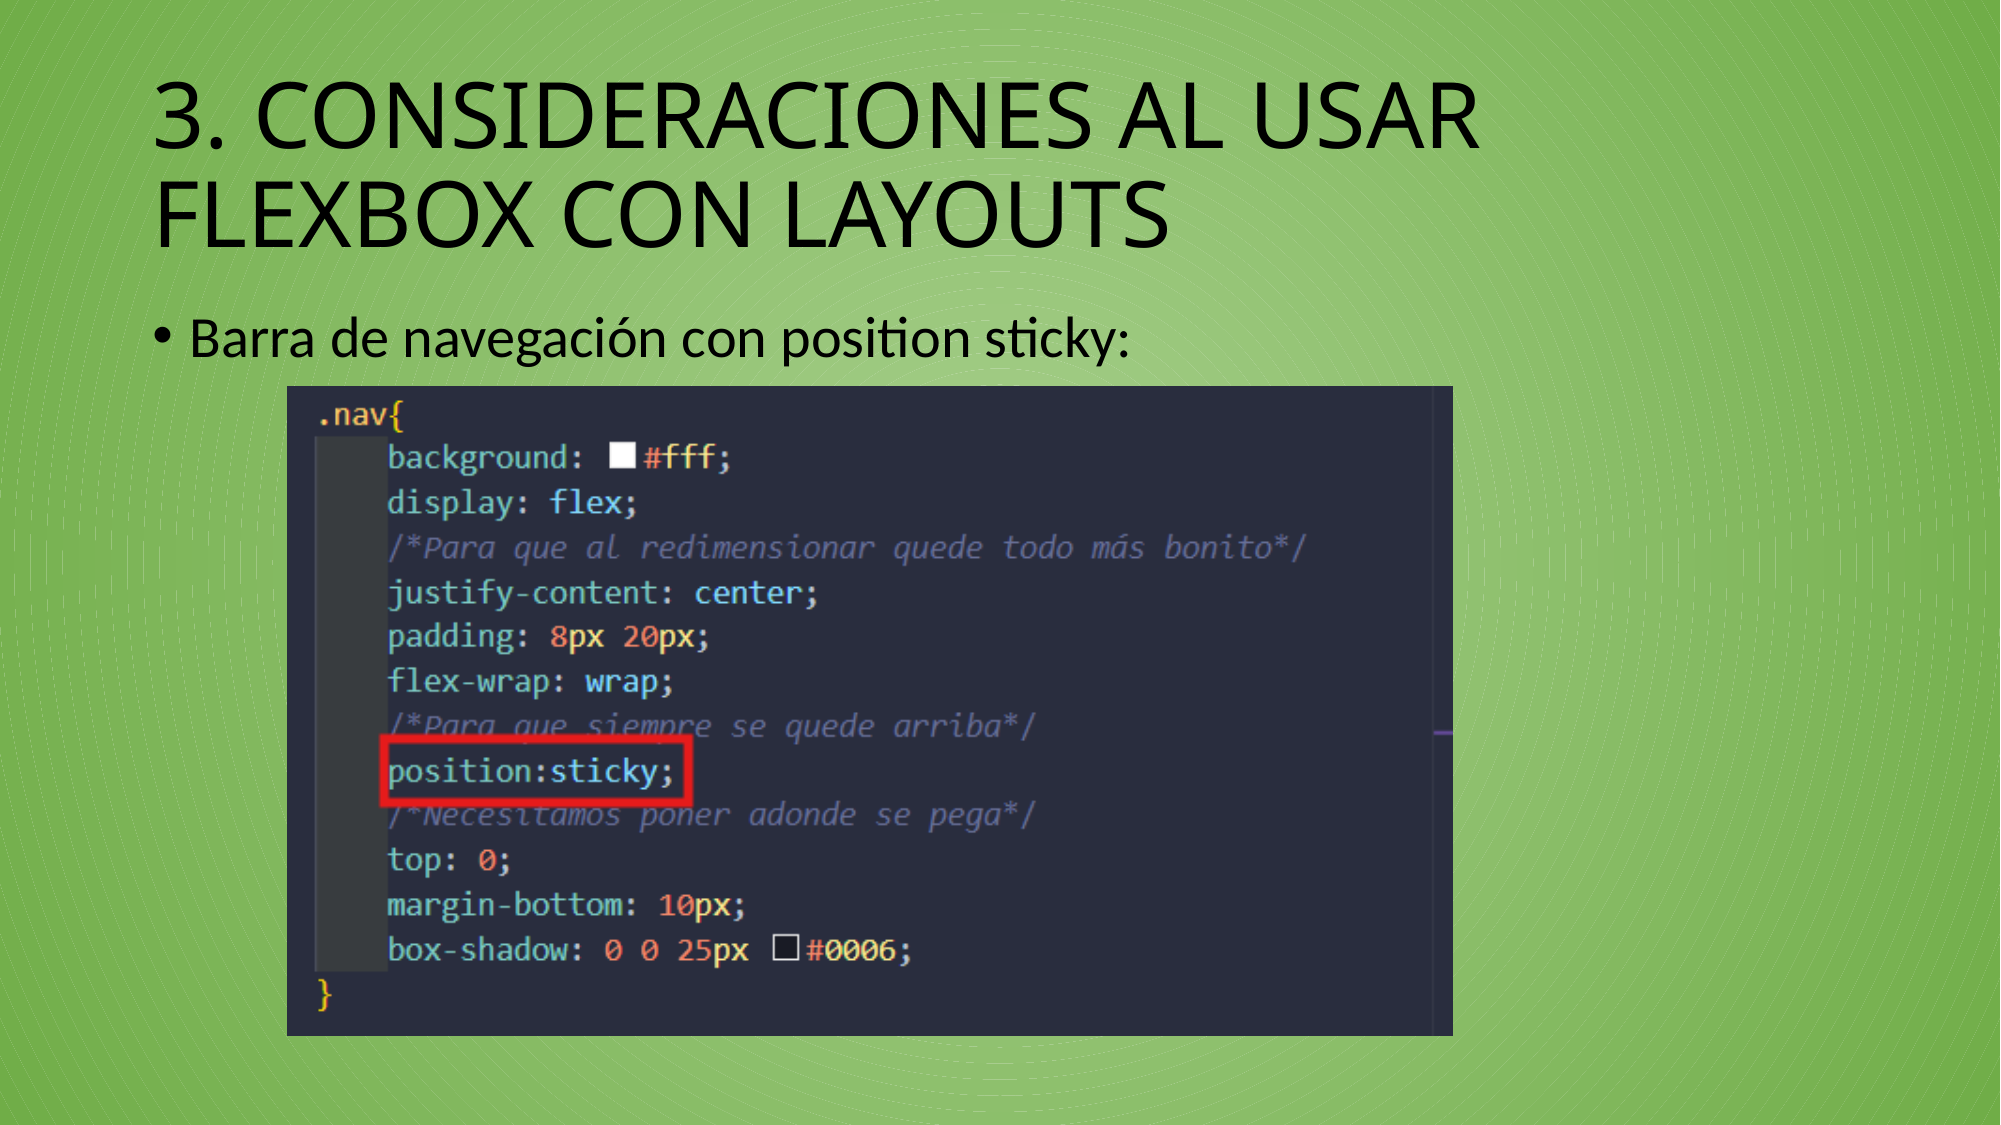

# 3. CONSIDERACIONES AL USAR FLEXBOX CON LAYOUTS
Barra de navegación con position sticky: